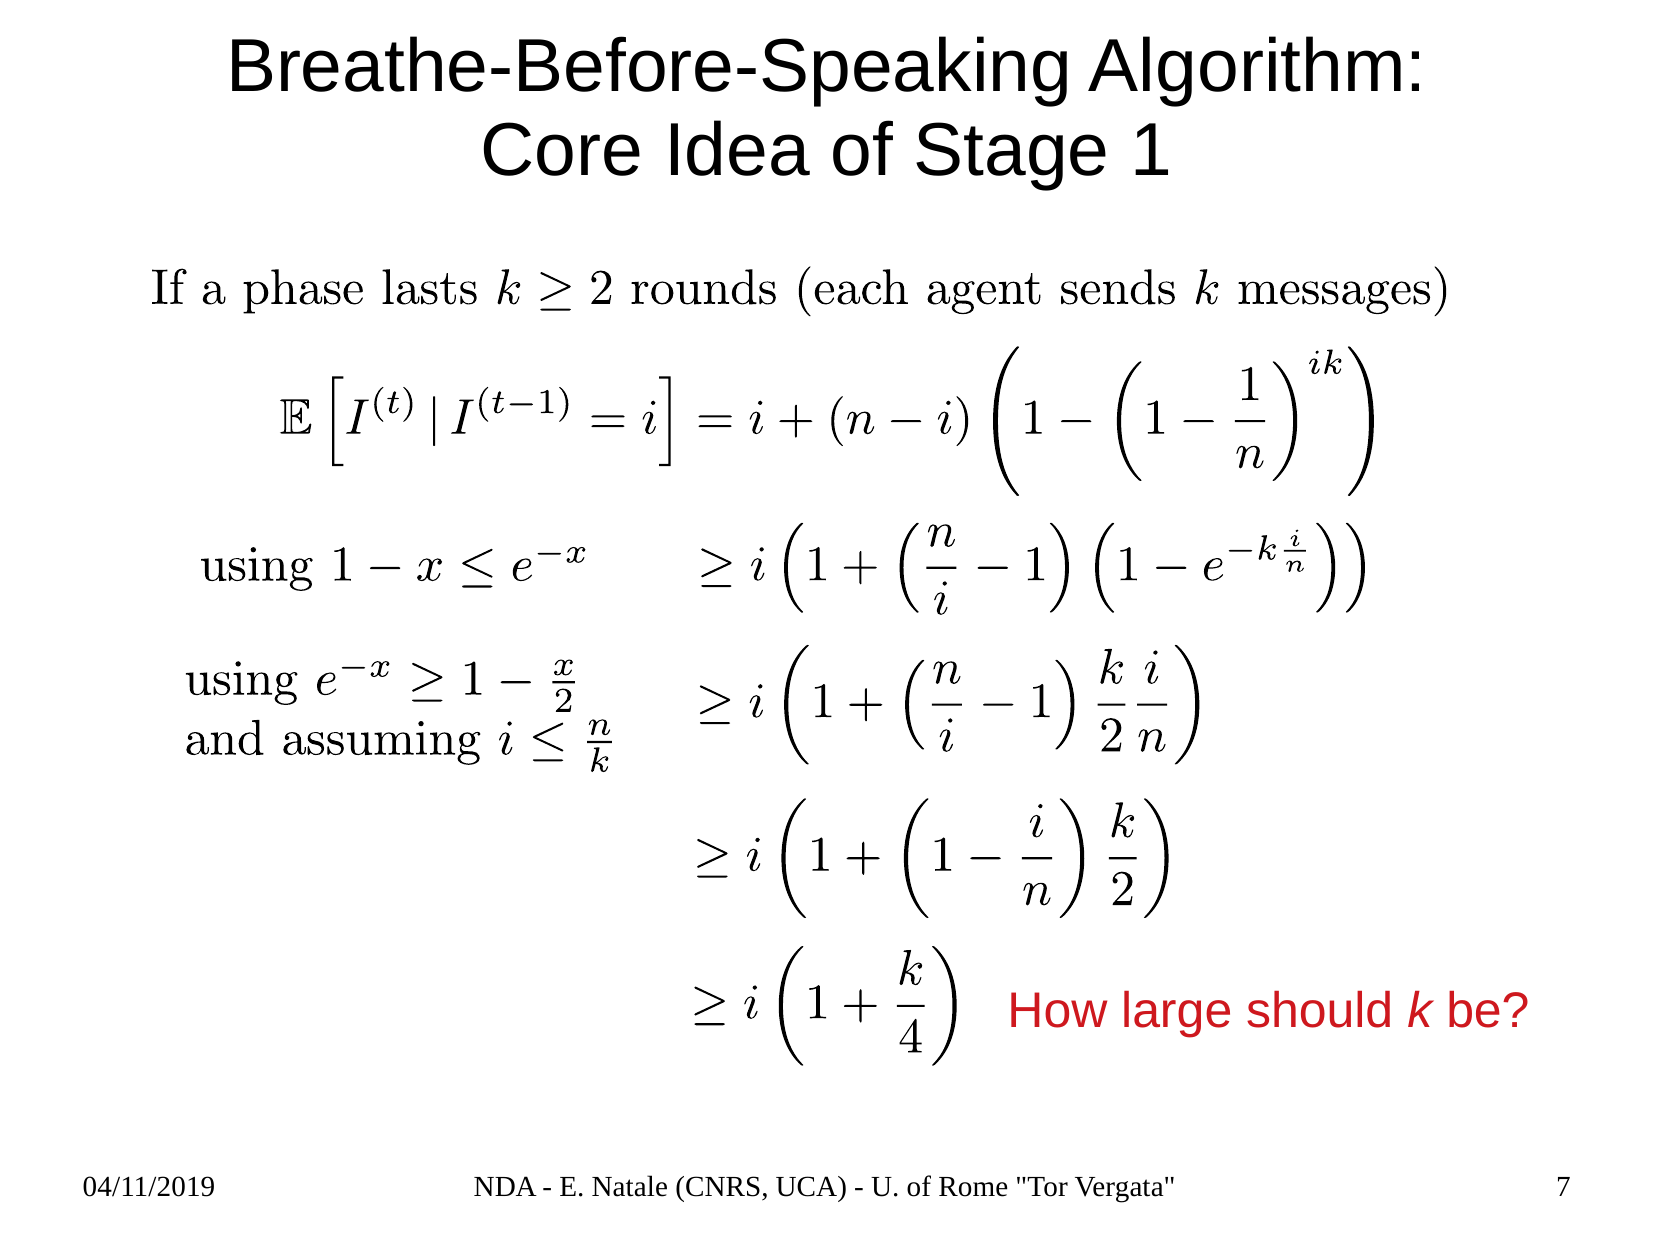

# Breathe-Before-Speaking Algorithm: Core Idea of Stage 1
How large should k be?
04/11/2019
NDA - E. Natale (CNRS, UCA) - U. of Rome "Tor Vergata"
7